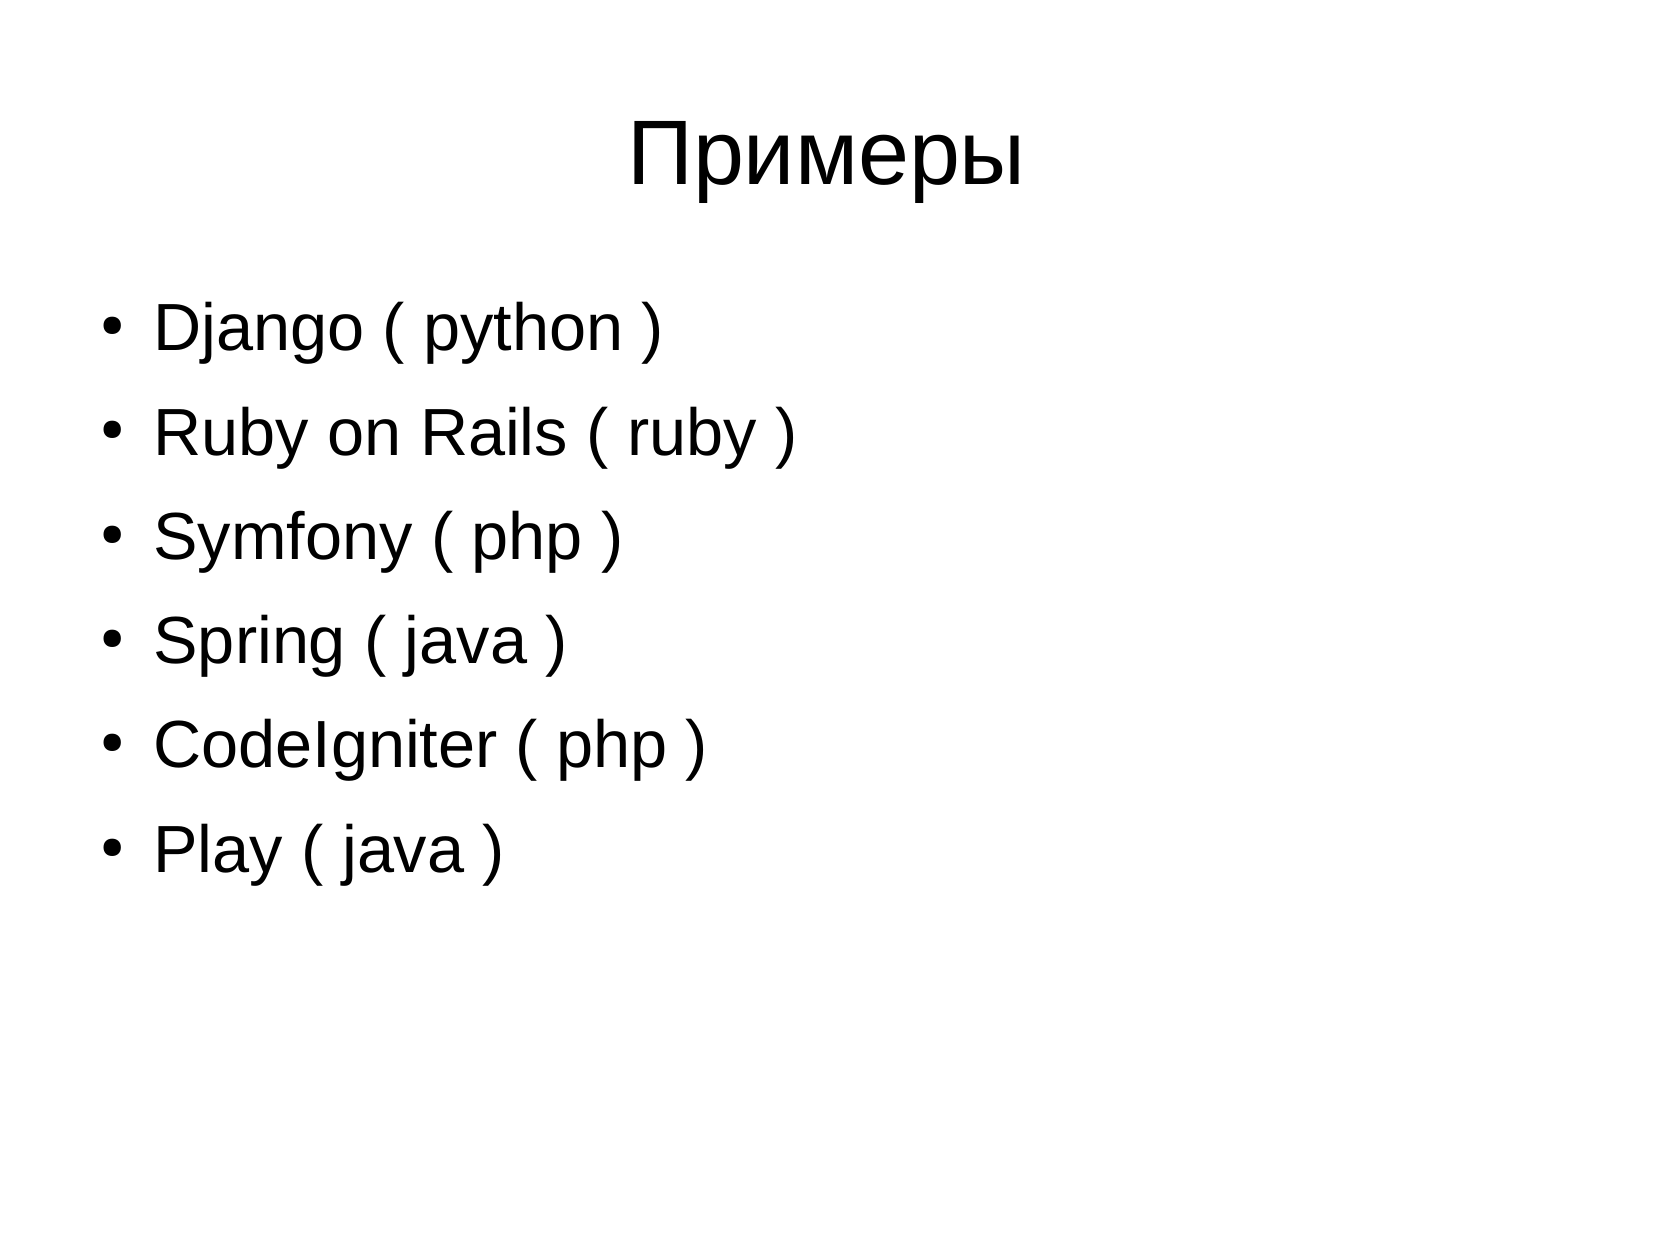

# Примеры
Django ( python )
Ruby on Rails ( ruby )
Symfony ( php )
Spring ( java )
CodeIgniter ( php )
Play ( java )